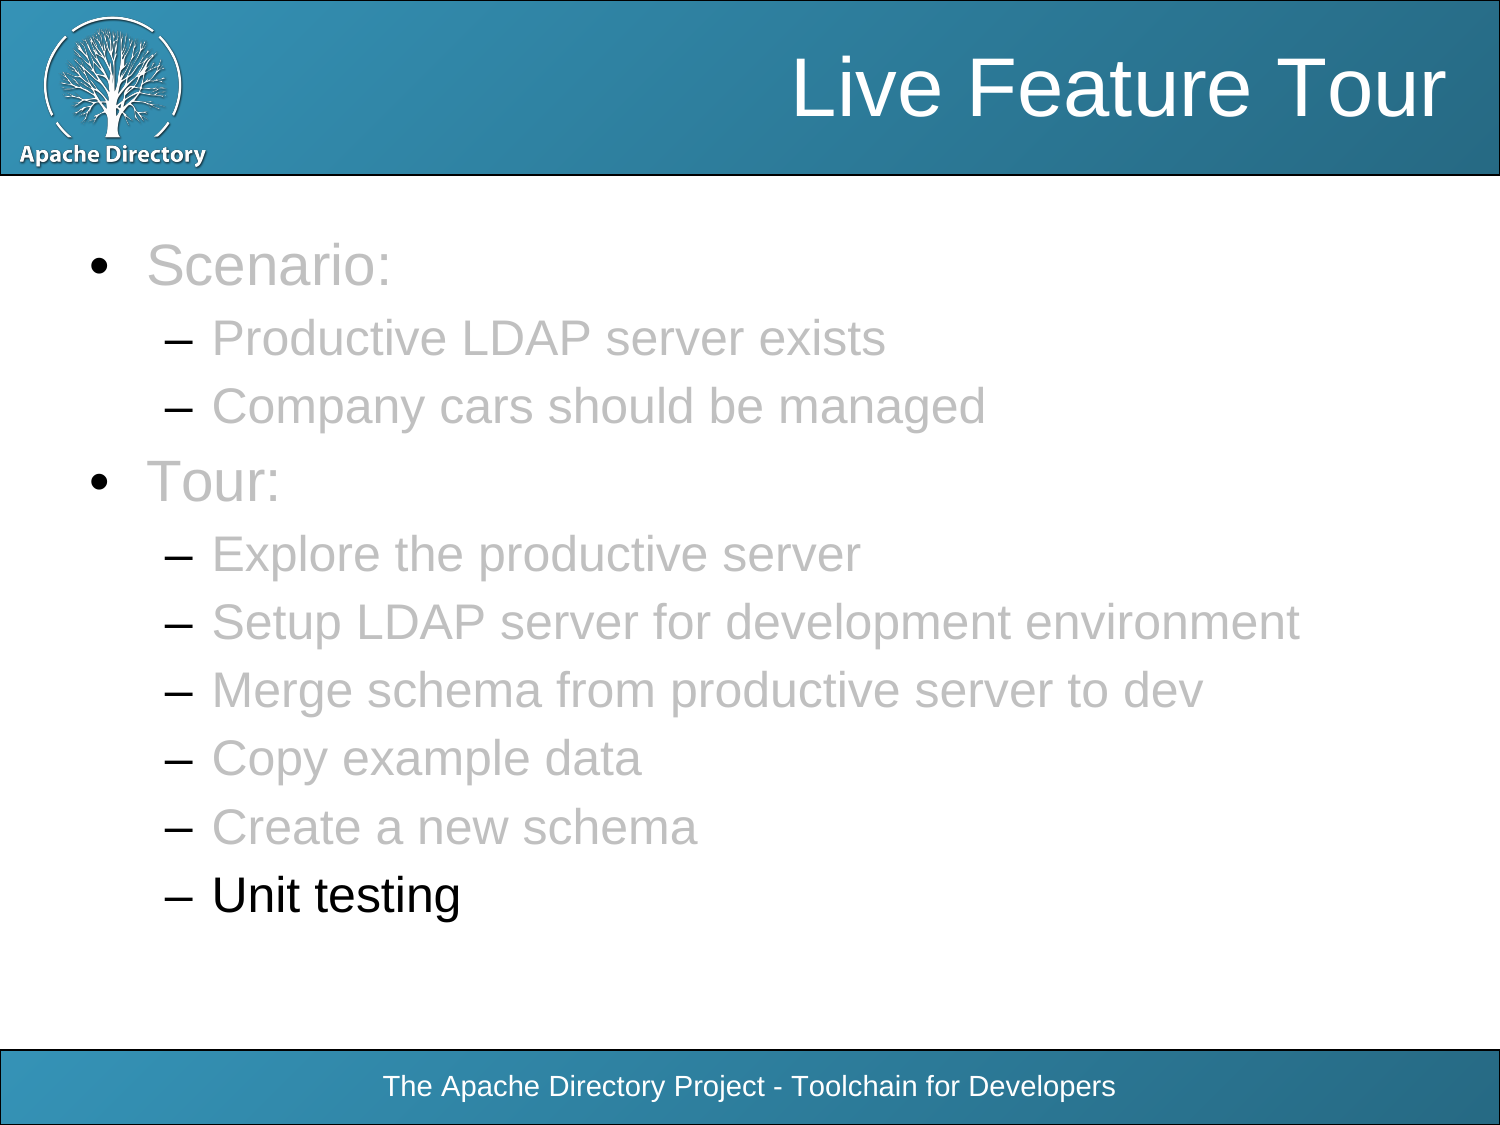

# Live Feature Tour
Scenario:
Productive LDAP server exists
Company cars should be managed
Tour:
Explore the productive server
Setup LDAP server for development environment
Merge schema from productive server to dev
Copy example data
Create a new schema
Unit testing